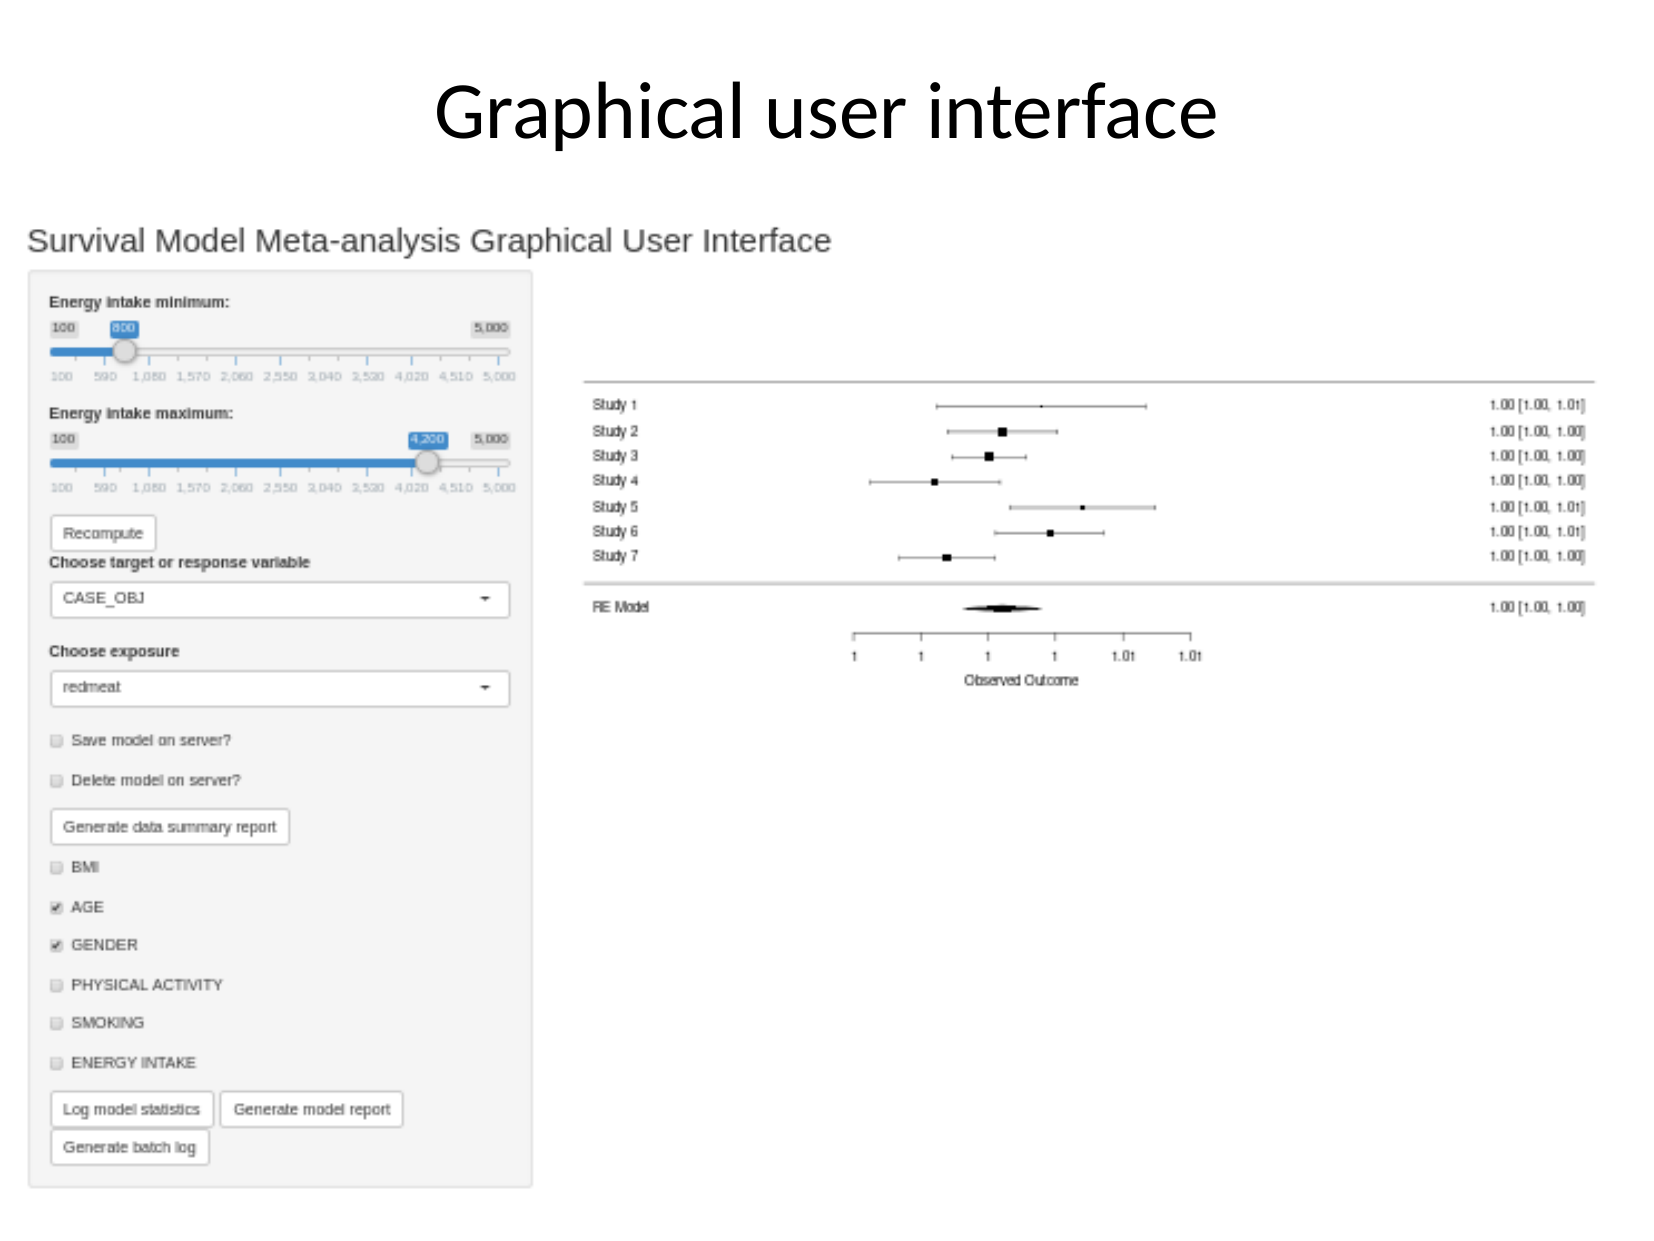

Graphical user interface
West et al., Nature Medicine, 2017